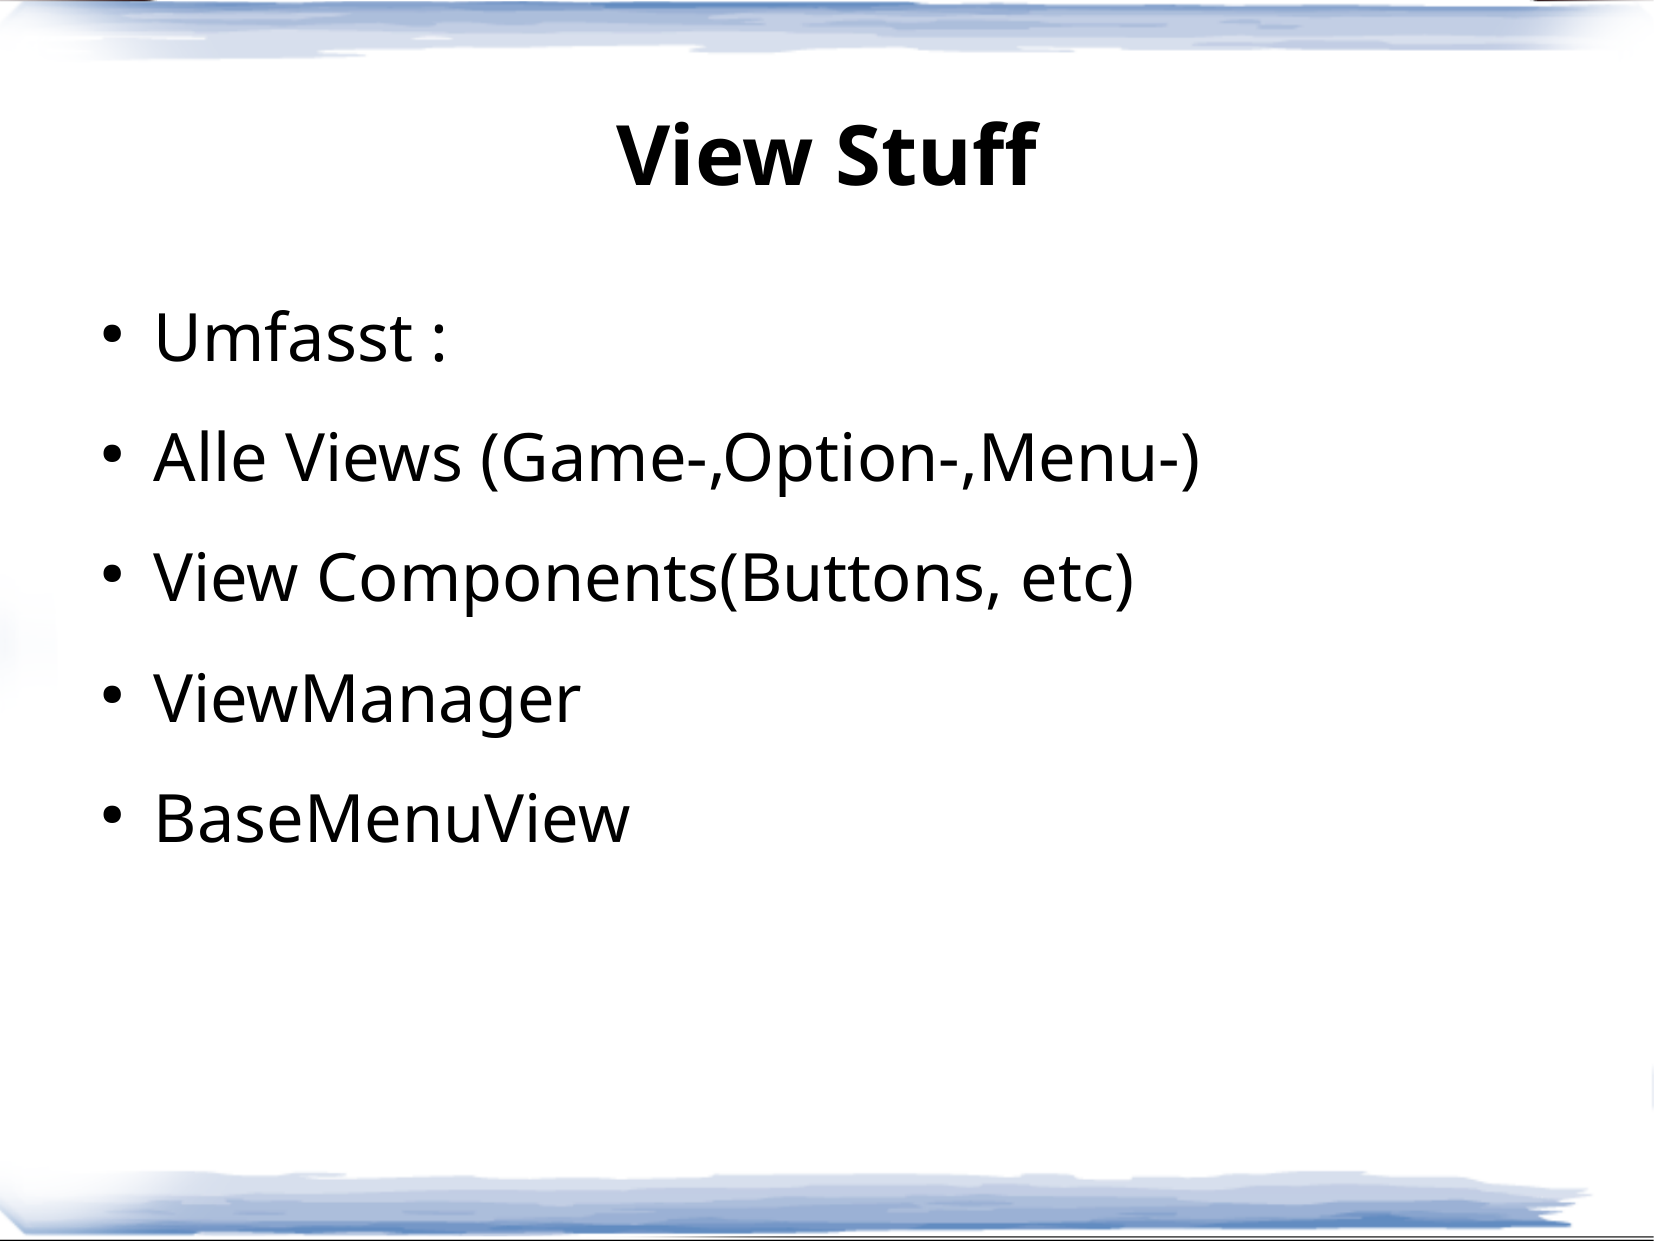

# View Stuff
Umfasst :
Alle Views (Game-,Option-,Menu-)
View Components(Buttons, etc)
ViewManager
BaseMenuView